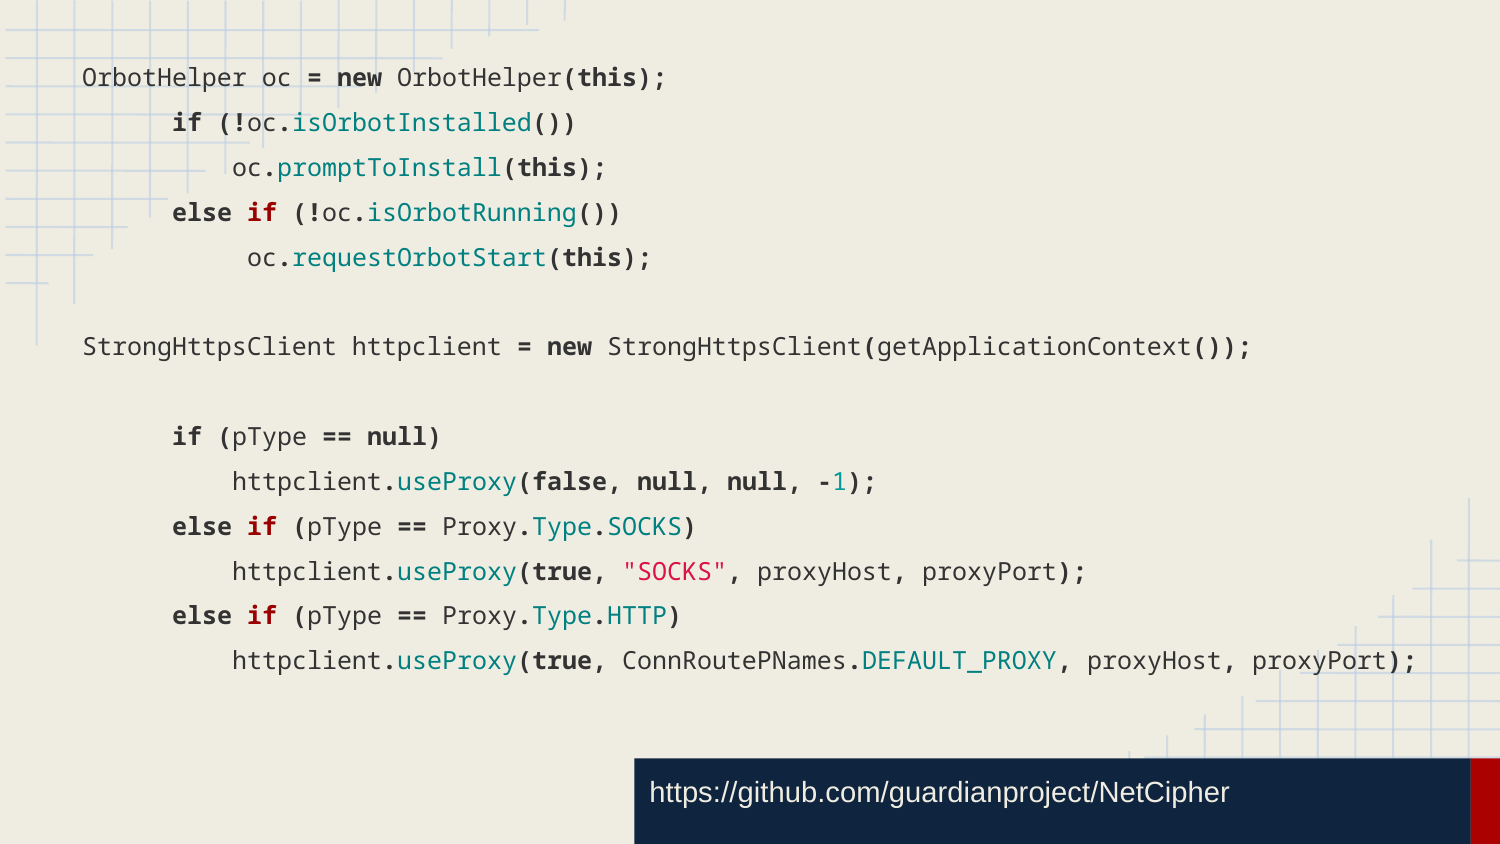

OrbotHelper oc = new OrbotHelper(this);
 if (!oc.isOrbotInstalled())
 oc.promptToInstall(this);
 else if (!oc.isOrbotRunning())
 oc.requestOrbotStart(this);
 StrongHttpsClient httpclient = new StrongHttpsClient(getApplicationContext());
 if (pType == null)
 httpclient.useProxy(false, null, null, -1);
 else if (pType == Proxy.Type.SOCKS)
 httpclient.useProxy(true, "SOCKS", proxyHost, proxyPort);
 else if (pType == Proxy.Type.HTTP)
 httpclient.useProxy(true, ConnRoutePNames.DEFAULT_PROXY, proxyHost, proxyPort);
# https://github.com/guardianproject/NetCipher